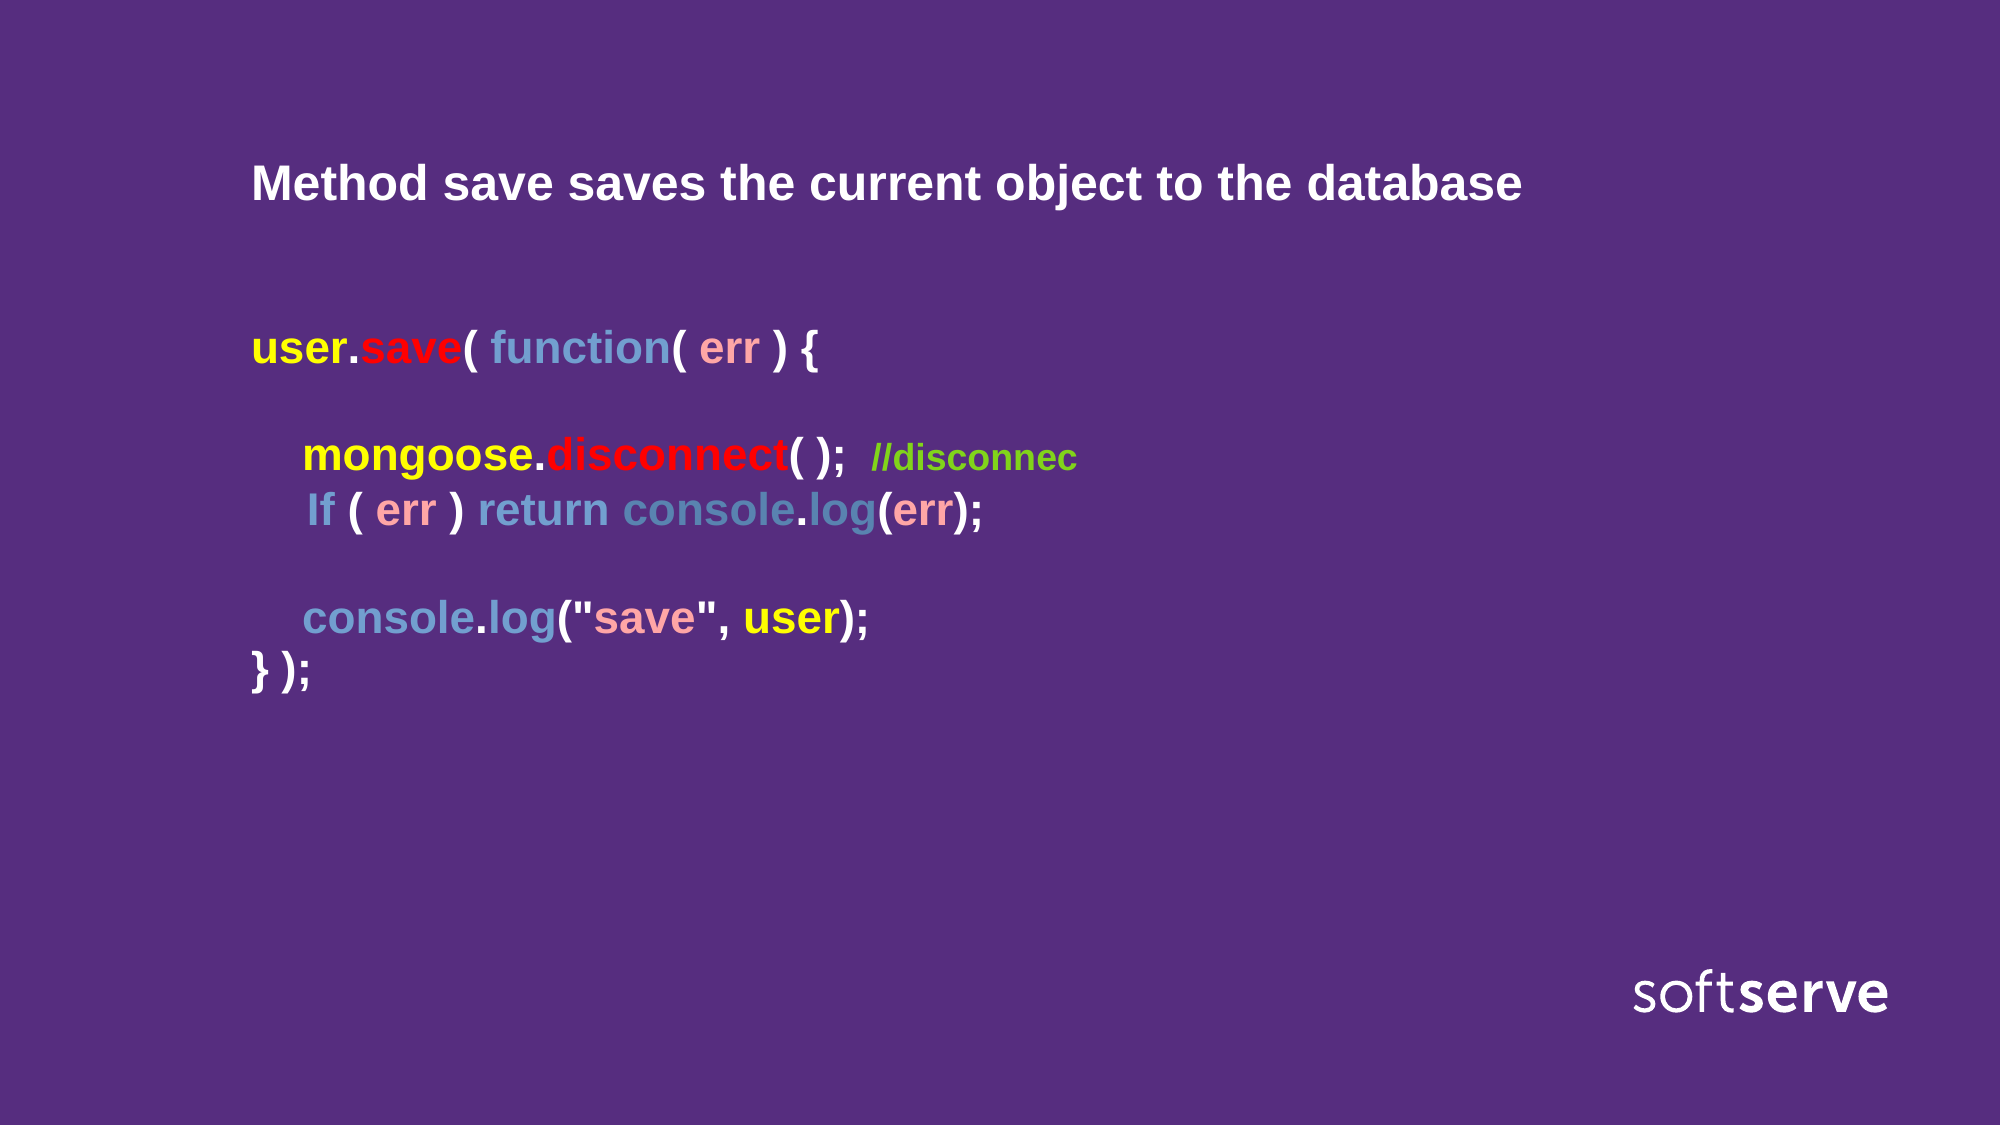

Method save saves the current object to the database
user.save( function( err ) {
 mongoose.disconnect( ); //disconnec
 If ( err ) return console.log(err);
 console.log("save", user);
} );